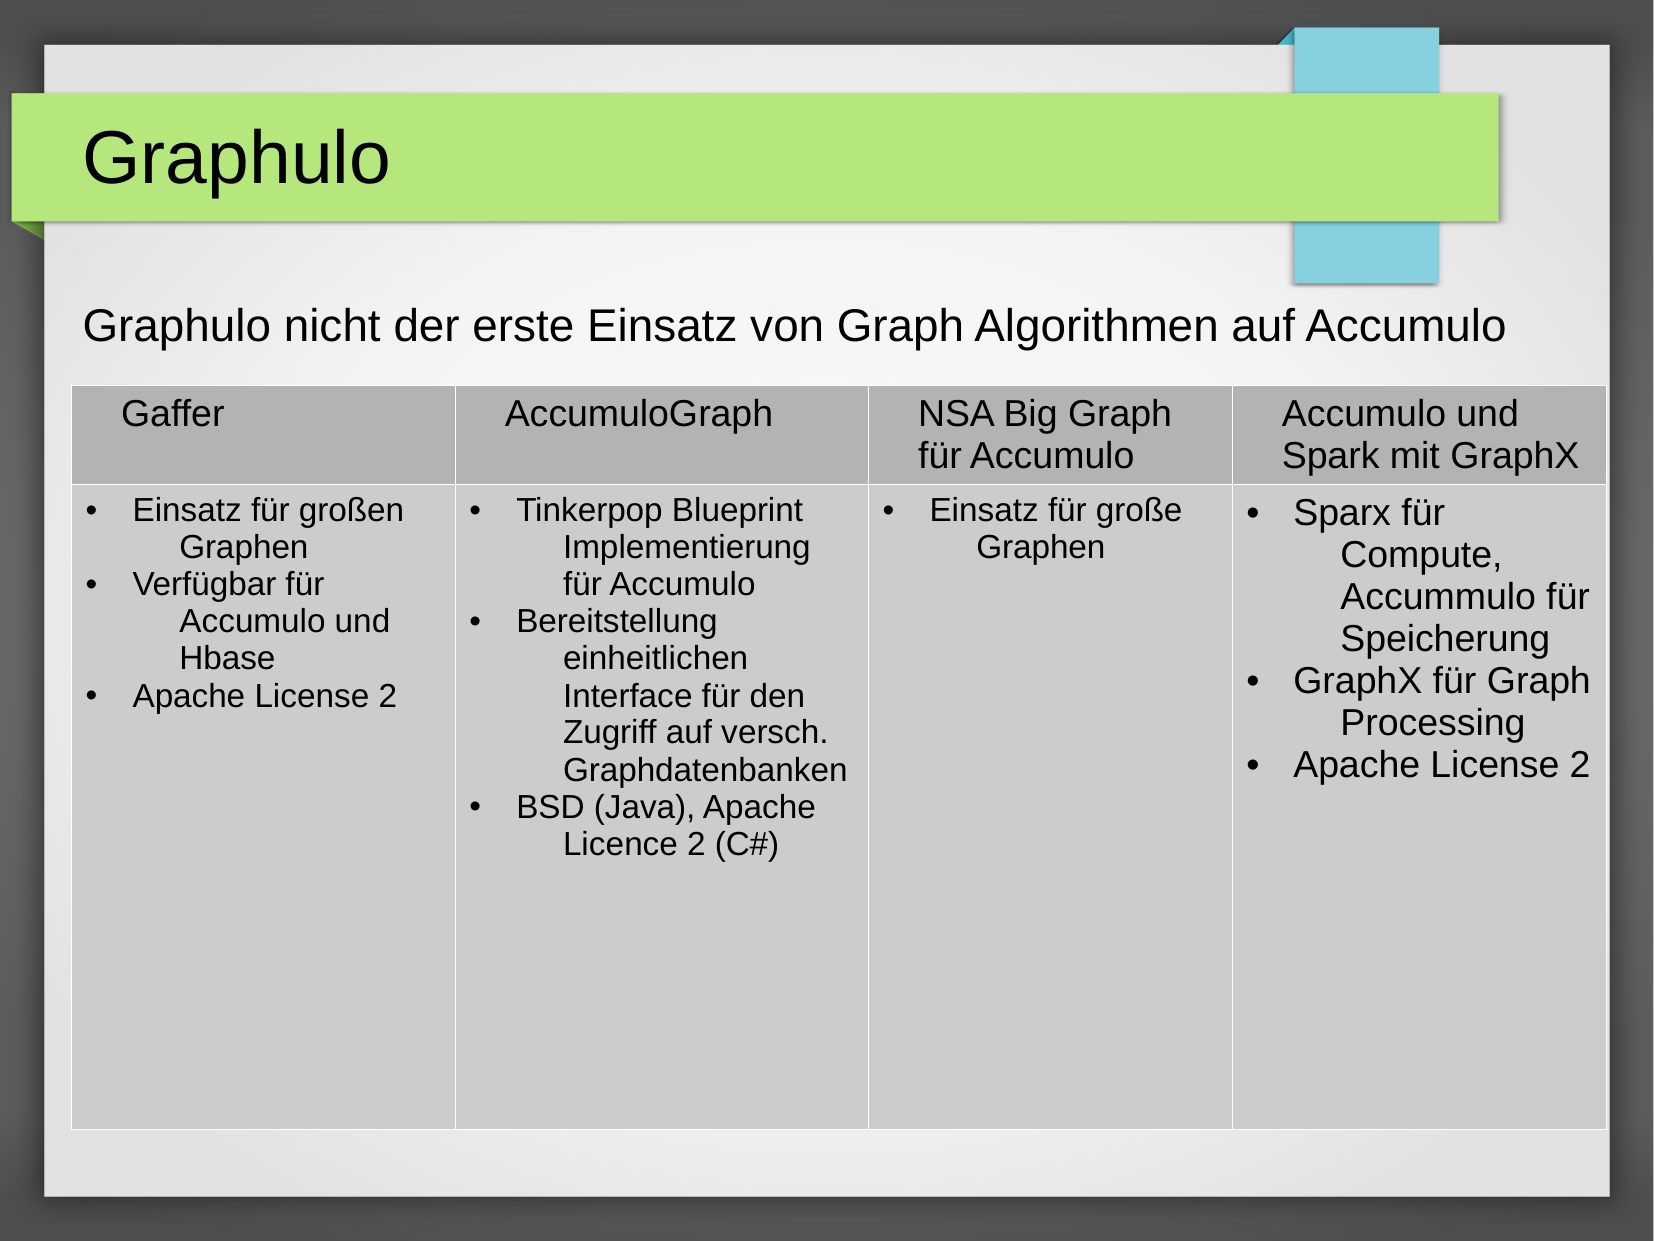

Graphulo
Graphulo nicht der erste Einsatz von Graph Algorithmen auf Accumulo
| Gaffer | AccumuloGraph | NSA Big Graph für Accumulo | Accumulo und Spark mit GraphX |
| --- | --- | --- | --- |
| Einsatz für großen Graphen Verfügbar für Accumulo und Hbase Apache License 2 | Tinkerpop Blueprint Implementierung für Accumulo Bereitstellung einheitlichen Interface für den Zugriff auf versch. Graphdatenbanken BSD (Java), Apache Licence 2 (C#) | Einsatz für große Graphen | Sparx für Compute, Accummulo für Speicherung GraphX für Graph Processing Apache License 2 |